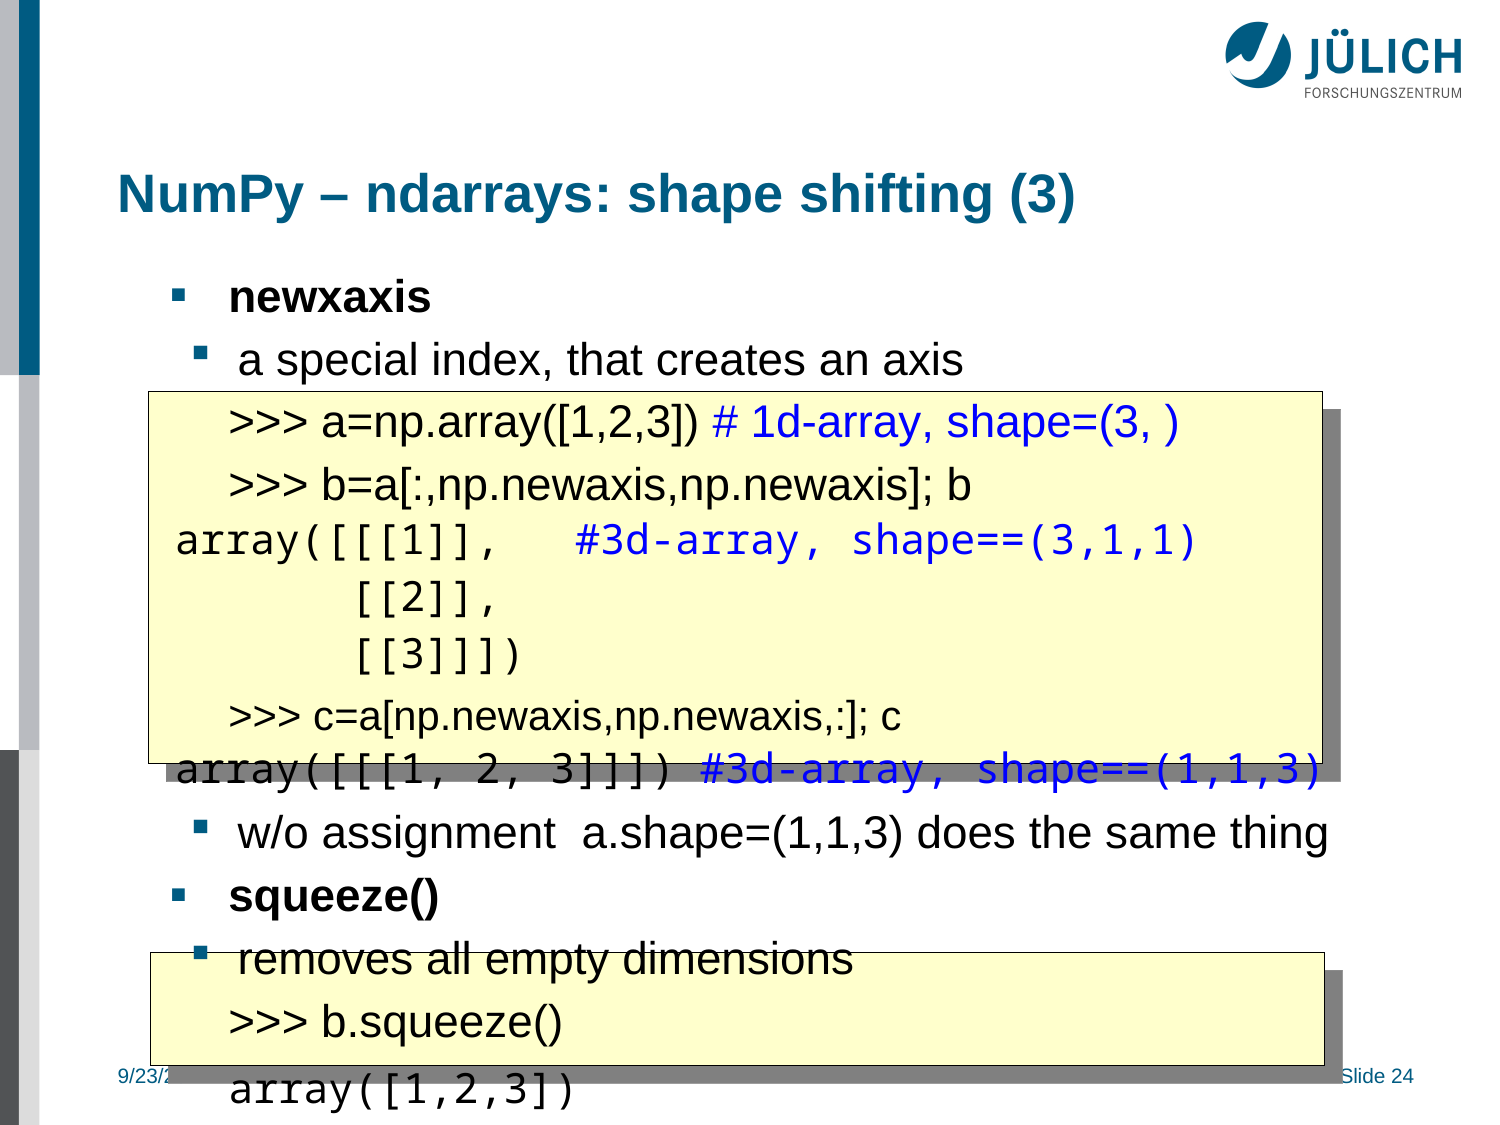

# NumPy – ndarrays: shape shifting (3)
newxaxis
a special index, that creates an axis
>>> a=np.array([1,2,3]) # 1d-array, shape=(3, )
>>> b=a[:,np.newaxis,np.newaxis]; b
array([[[1]], #3d-array, shape==(3,1,1)
 [[2]],
 [[3]]])
>>> c=a[np.newaxis,np.newaxis,:]; c
array([[[1, 2, 3]]]) #3d-array, shape==(1,1,3)
w/o assignment a.shape=(1,1,3) does the same thing
squeeze()
removes all empty dimensions
>>> b.squeeze()
array([1,2,3])